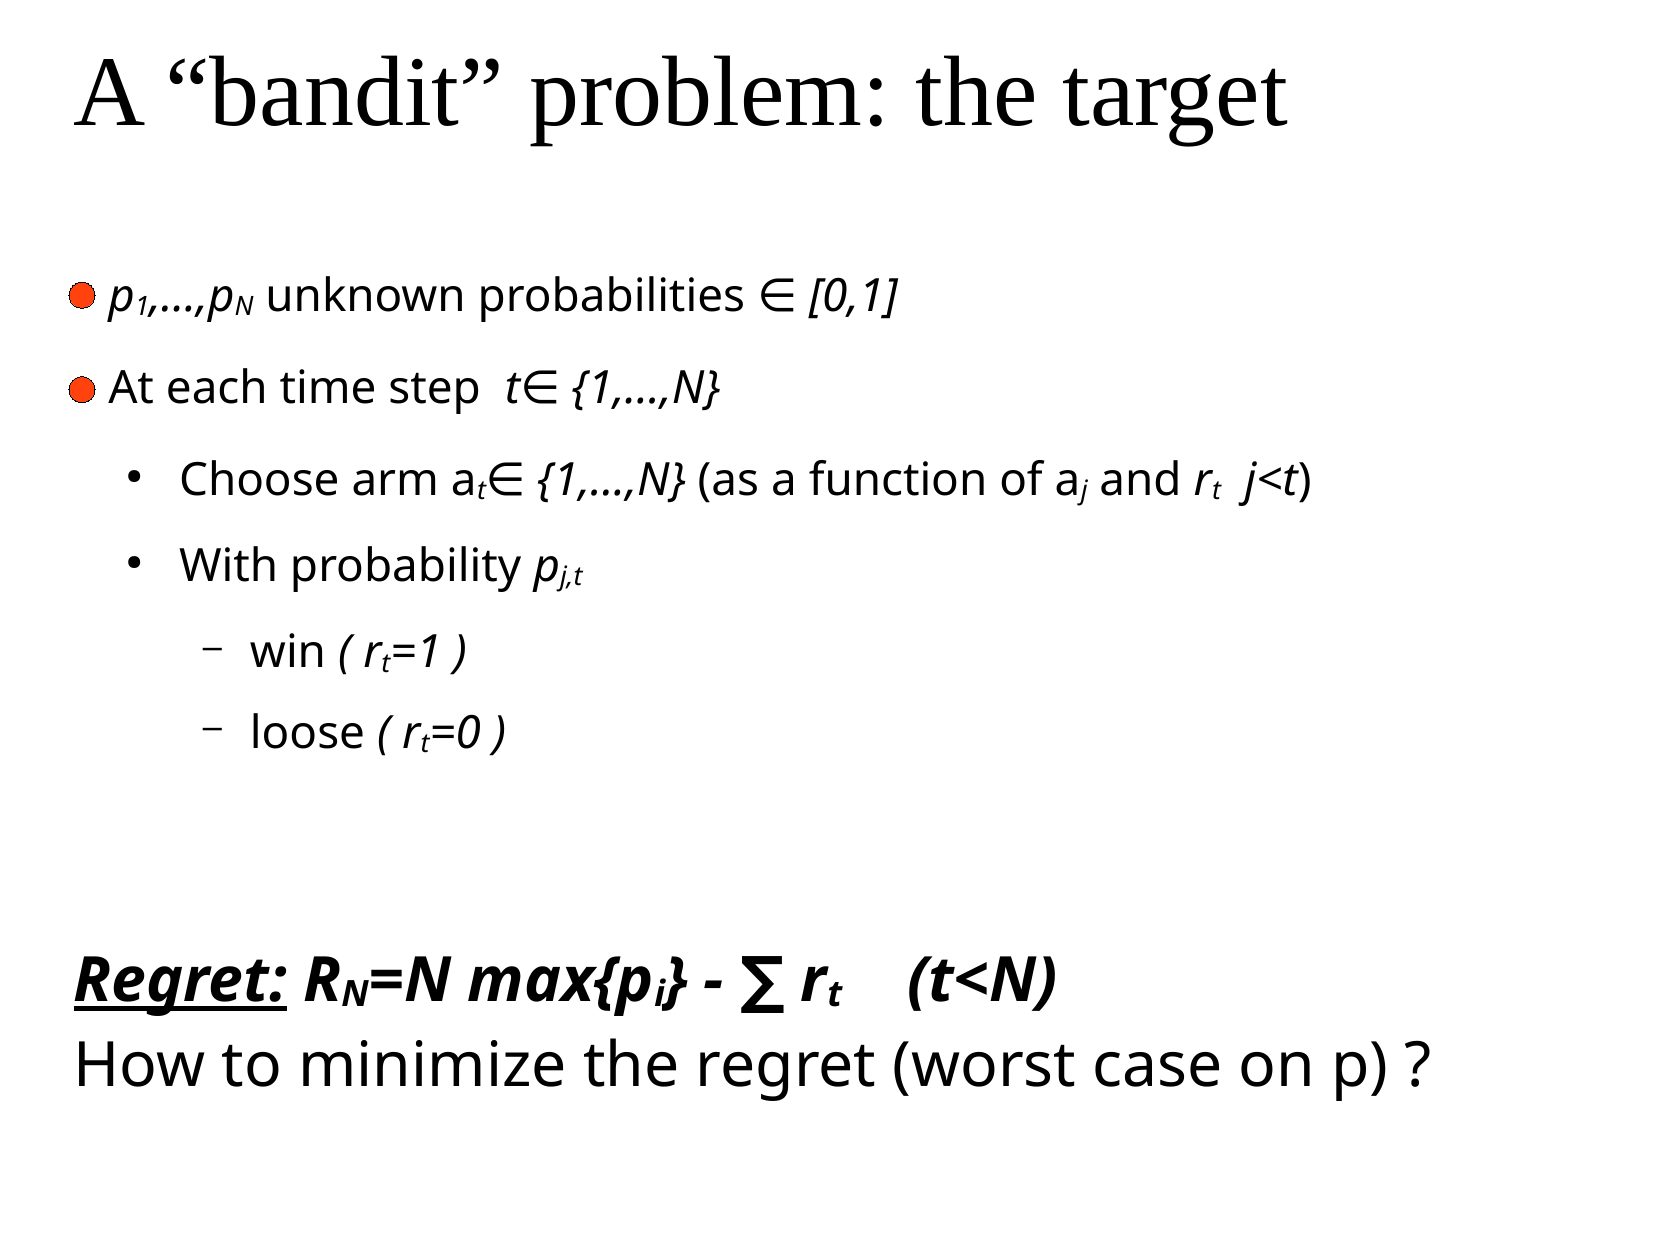

A “bandit” problem: the target
# p1,...,pN unknown probabilities ∈ [0,1]
At each time step t∈ {1,...,N}
Choose arm at∈ {1,...,N} (as a function of aj and rt j<t)
With probability pj,t
win ( rt=1 )
loose ( rt=0 )
Regret: RN=N max{pi} - ∑ rt (t<N)
How to minimize the regret (worst case on p) ?